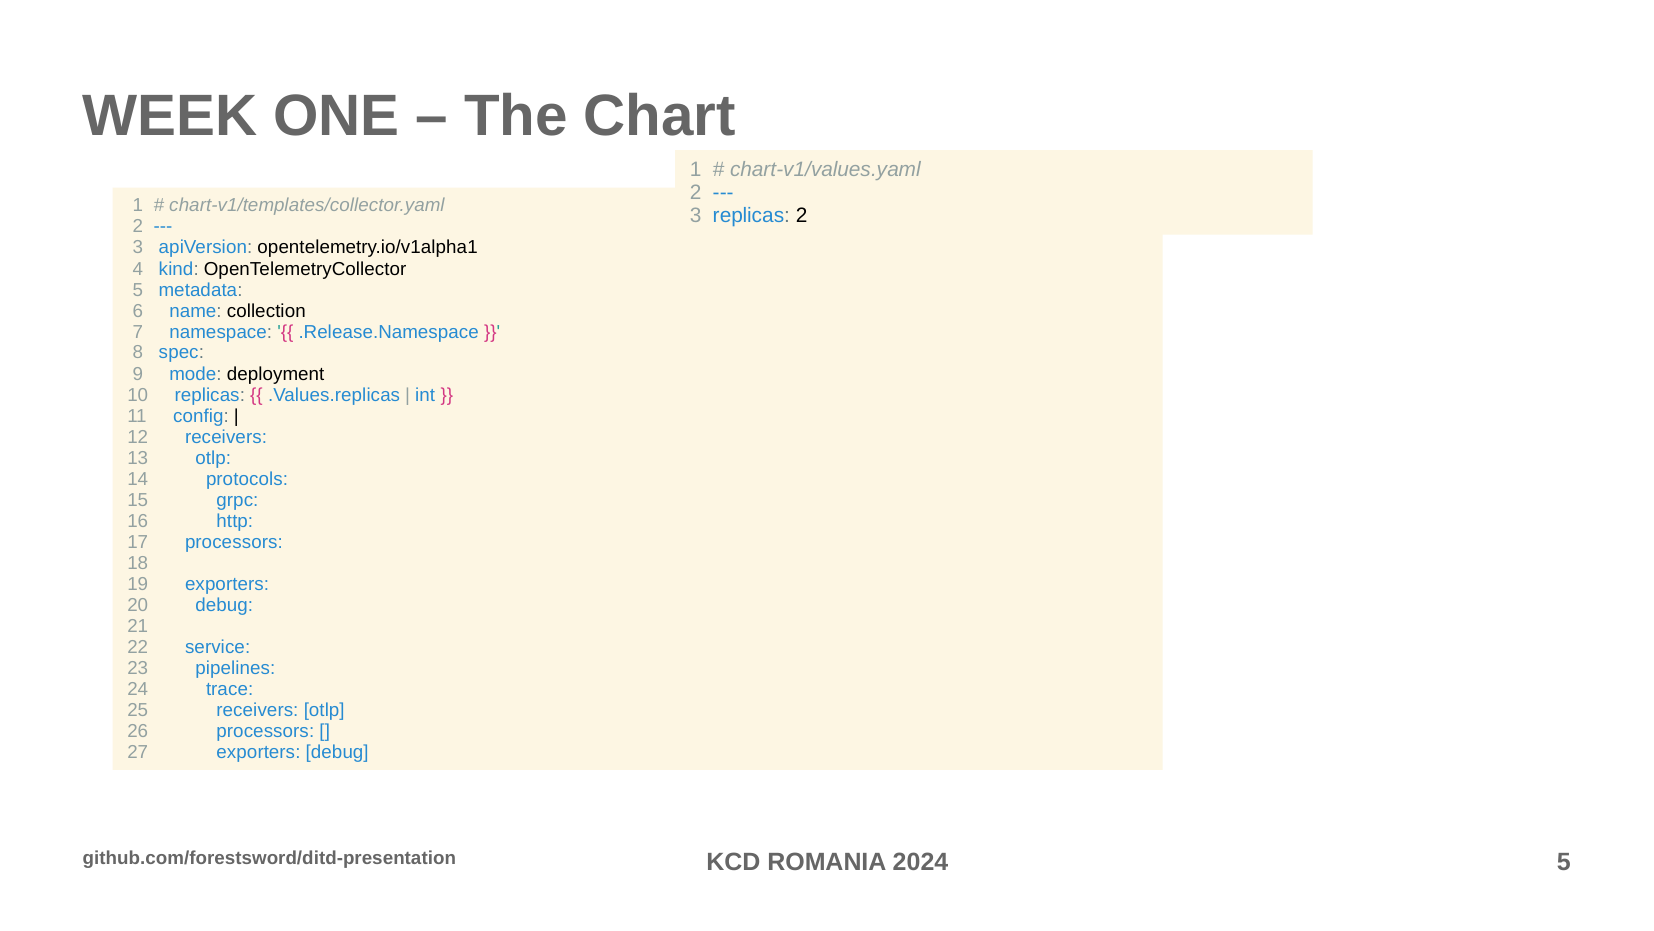

# WEEK ONE – The Chart
1 # chart-v1/values.yaml
2 ---
3 replicas: 2
 1 # chart-v1/templates/collector.yaml
 2 ---
 3 apiVersion: opentelemetry.io/v1alpha1
 4 kind: OpenTelemetryCollector
 5 metadata:
 6 name: collection
 7 namespace: '{{ .Release.Namespace }}'
 8 spec:
 9 mode: deployment
10 replicas: {{ .Values.replicas | int }}
11 config: |
12 receivers:
13 otlp:
14 protocols:
15 grpc:
16 http:
17 processors:
18
19 exporters:
20 debug:
21
22 service:
23 pipelines:
24 trace:
25 receivers: [otlp]
26 processors: []
27 exporters: [debug]
github.com/forestsword/ditd-presentation
KCD ROMANIA 2024
5